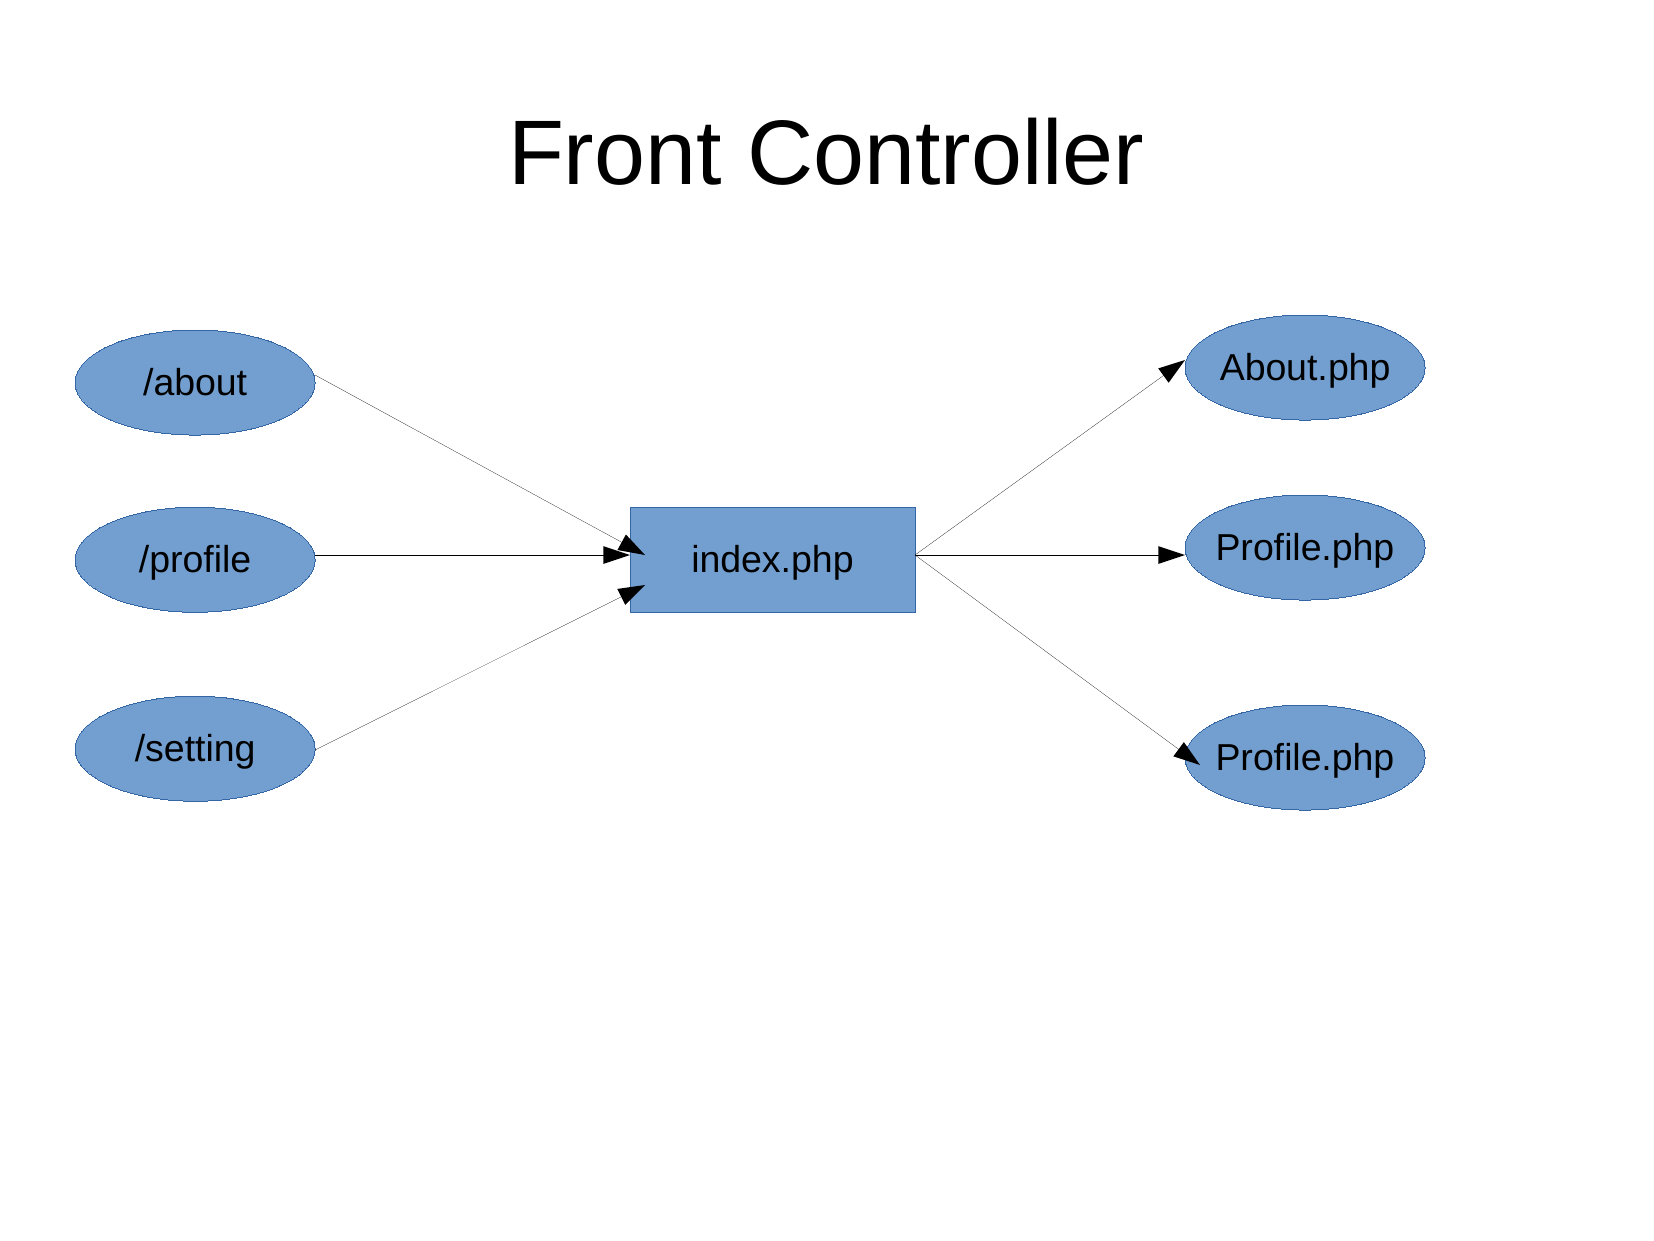

# Front Controller
About.php
/about
Profile.php
/profile
index.php
/setting
Profile.php